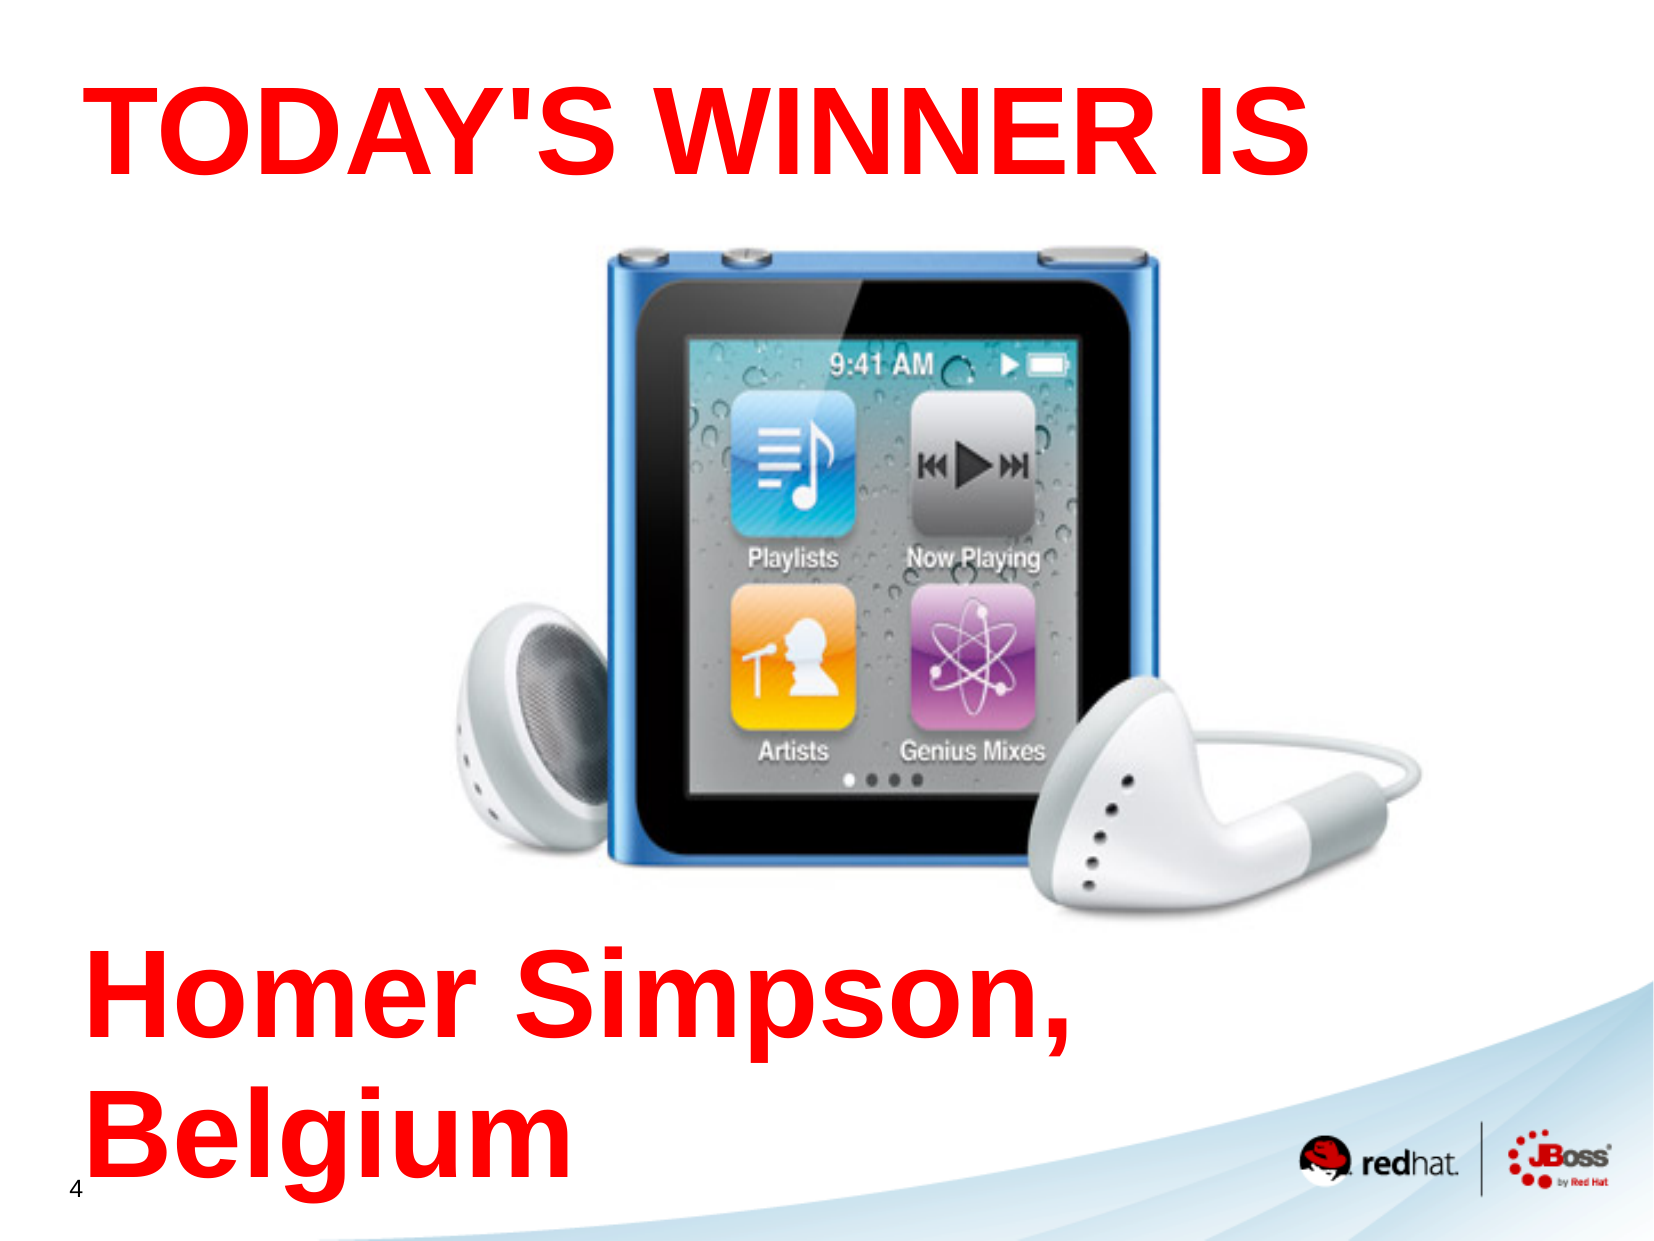

# TODAY'S WINNER IS
Homer Simpson, Belgium